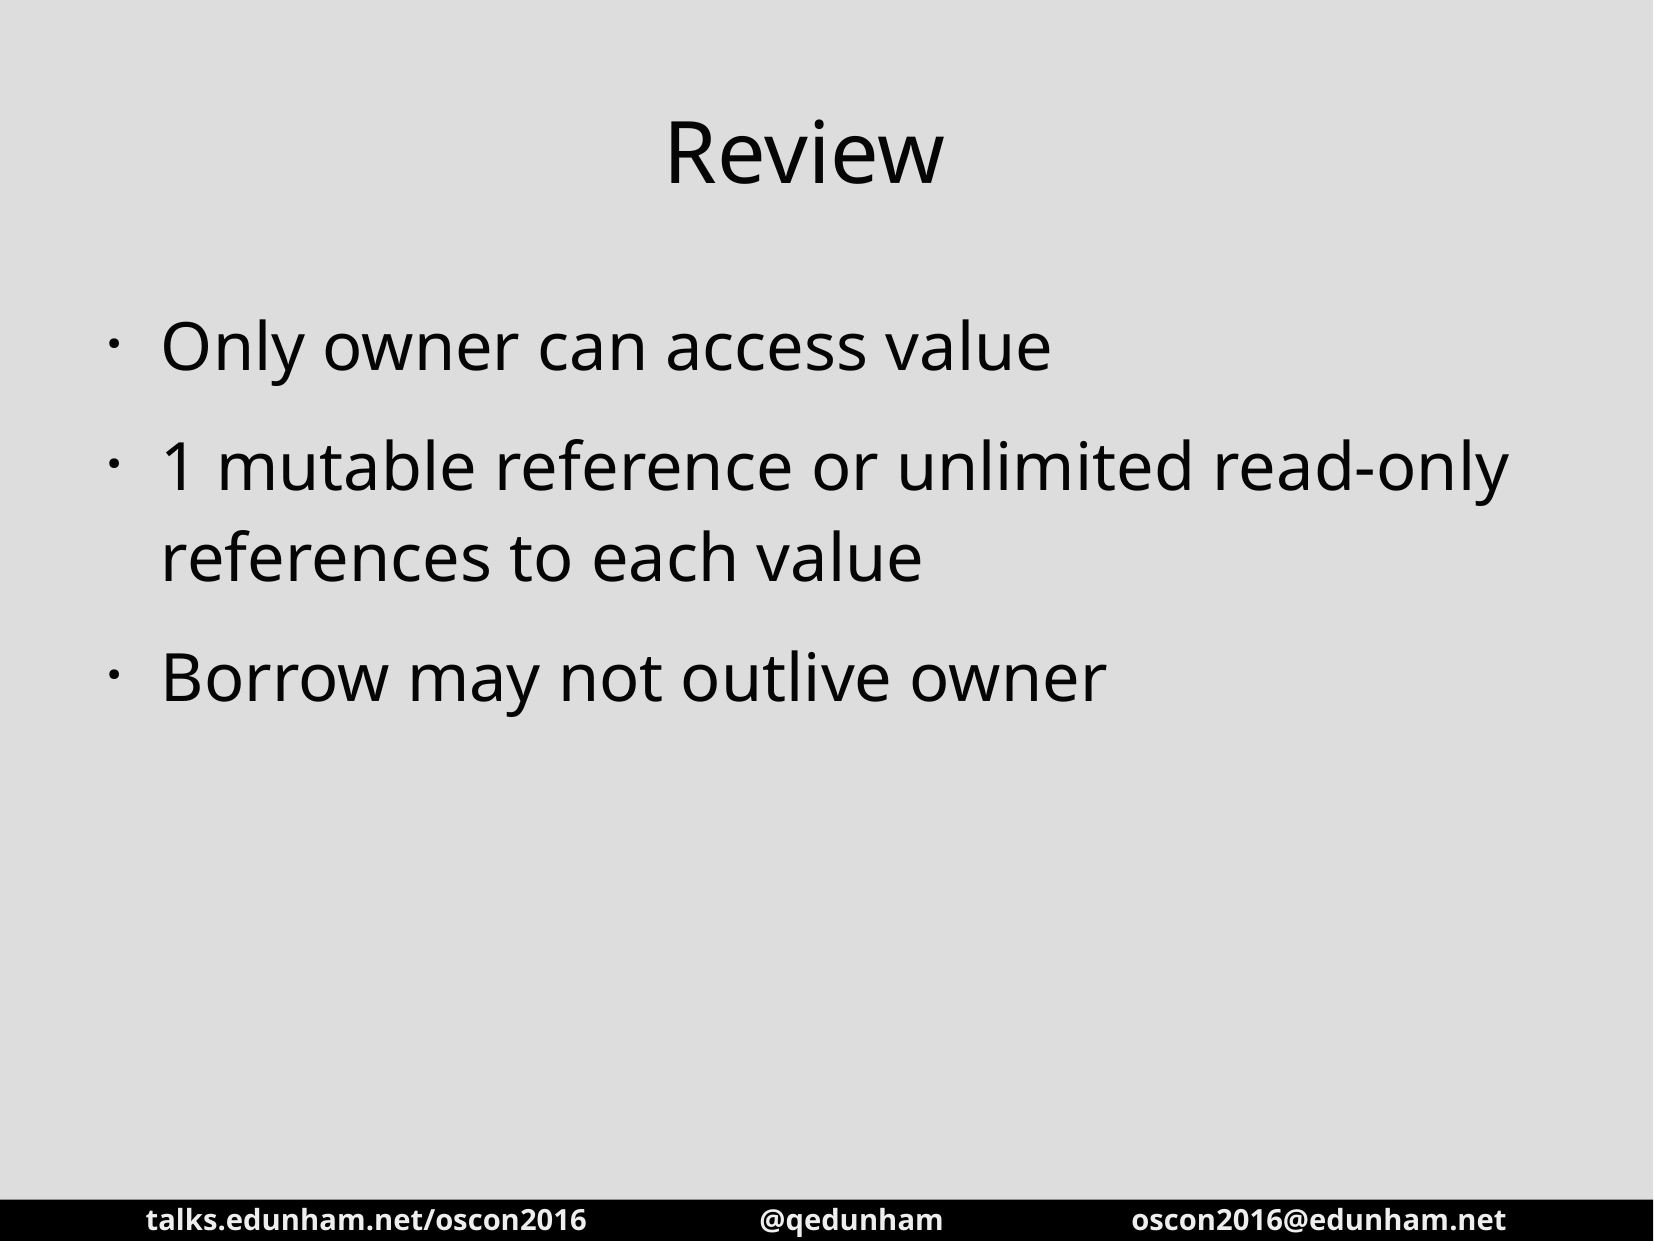

# Review
Only owner can access value
1 mutable reference or unlimited read-only references to each value
Borrow may not outlive owner